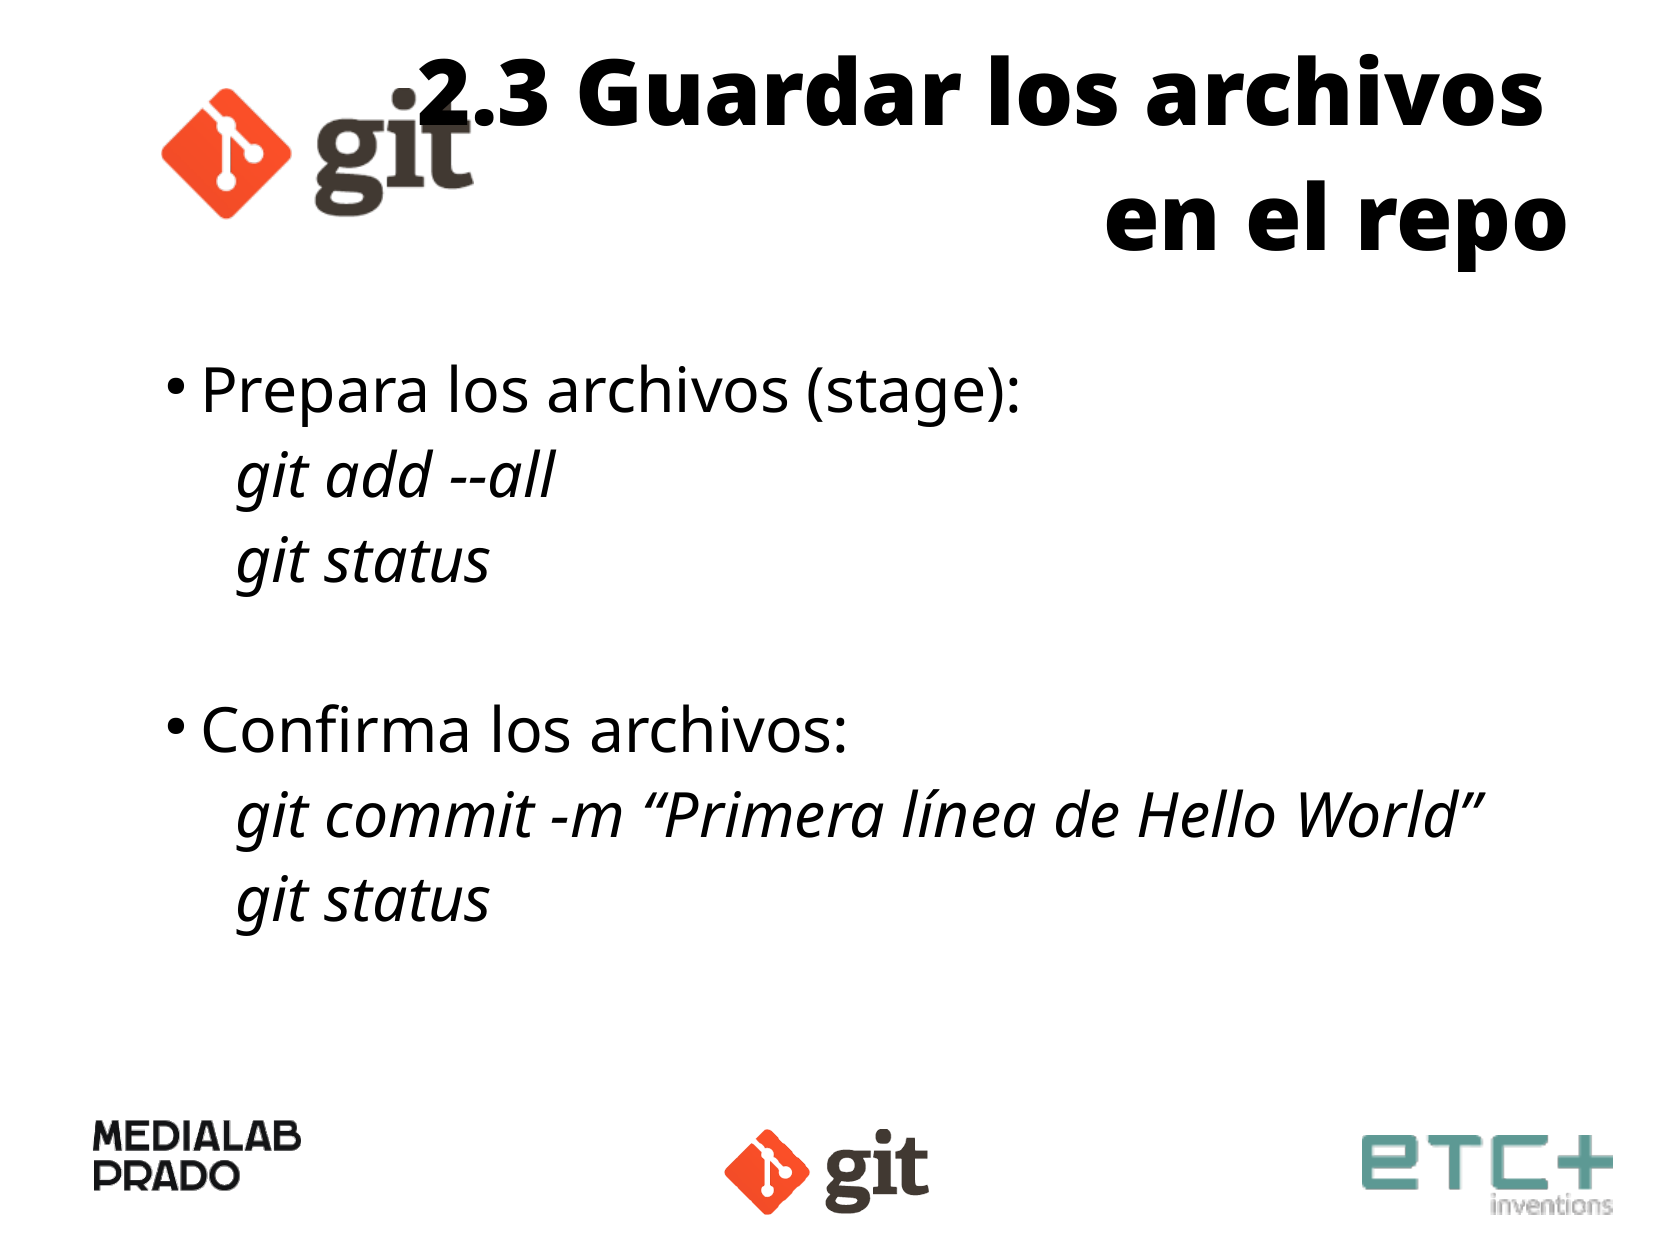

# 2.3 Guardar los archivos en el repo
Prepara los archivos (stage):
git add --all
git status
Confirma los archivos:
git commit -m “Primera línea de Hello World”
git status